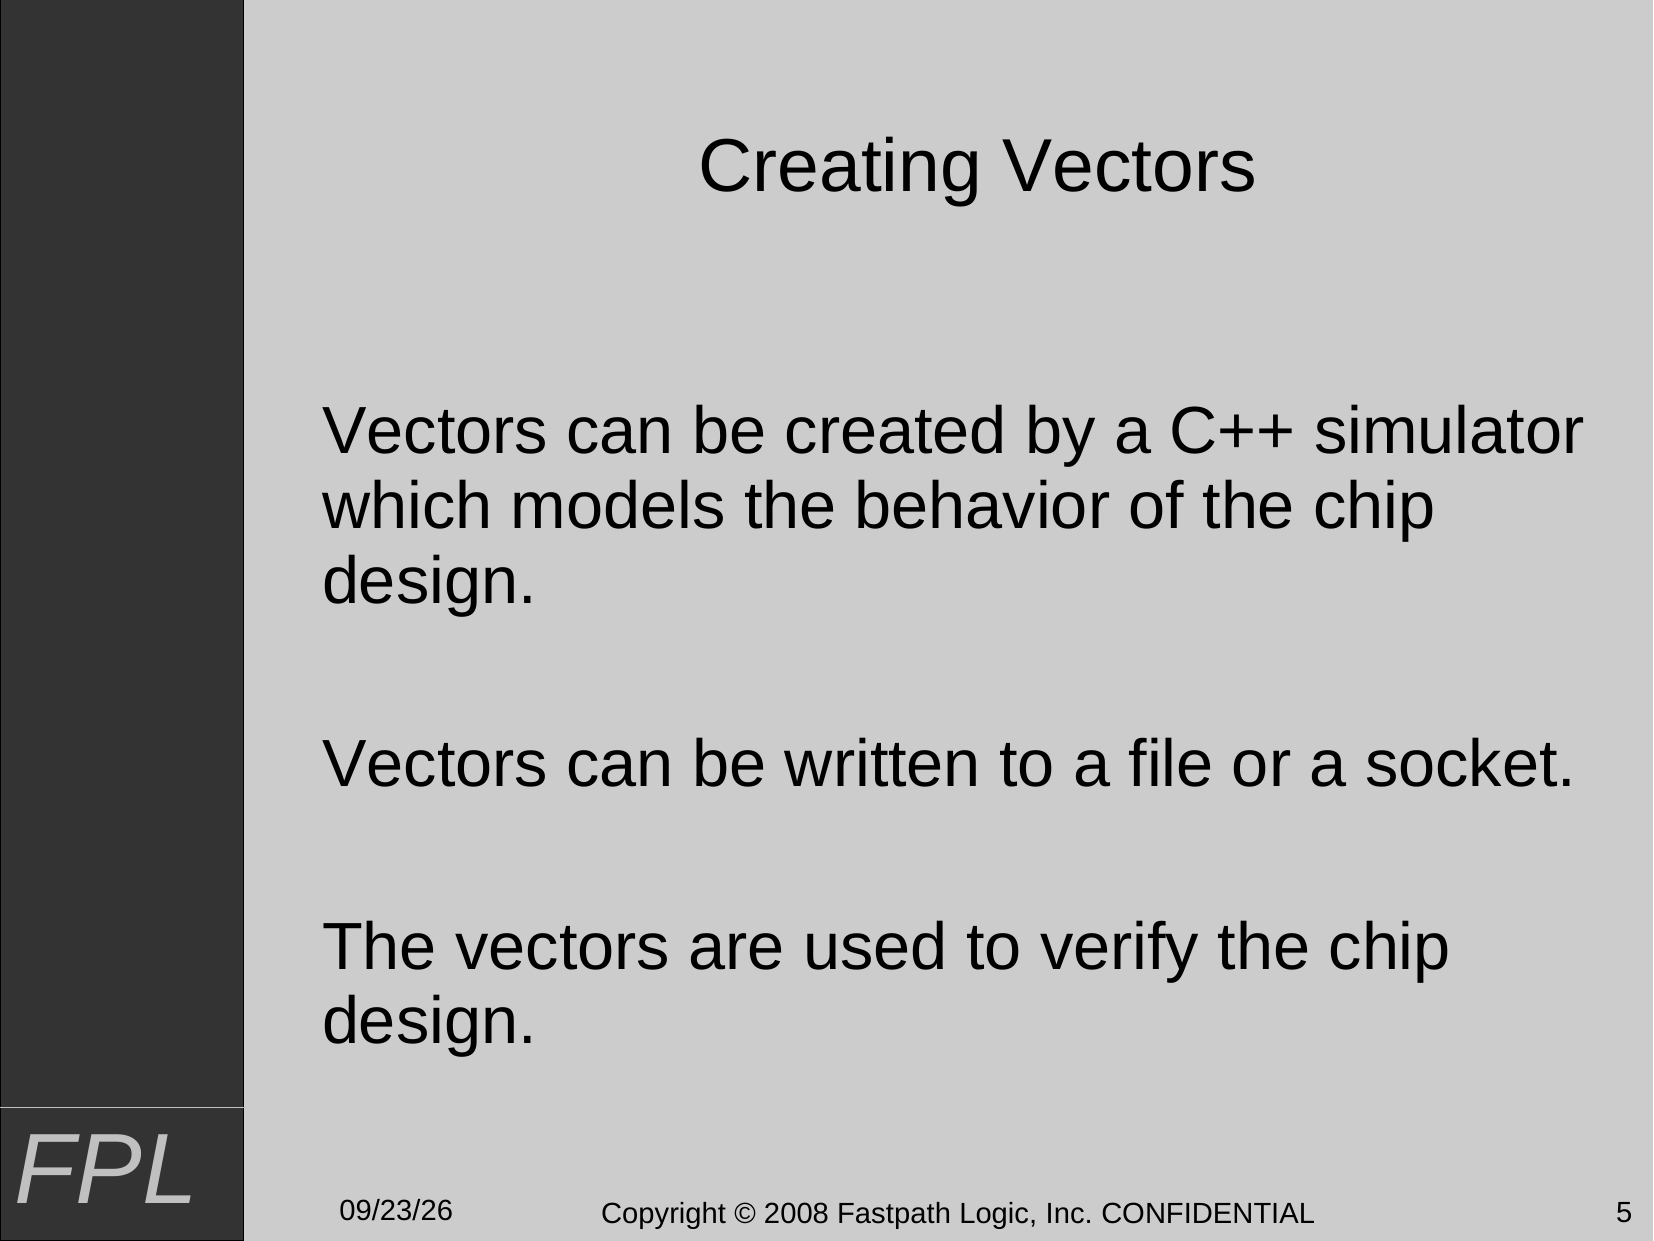

# Creating Vectors
Vectors can be created by a C++ simulator which models the behavior of the chip design.
Vectors can be written to a file or a socket.
The vectors are used to verify the chip design.
5
© 2008 FASTPATH LOGIC INC.